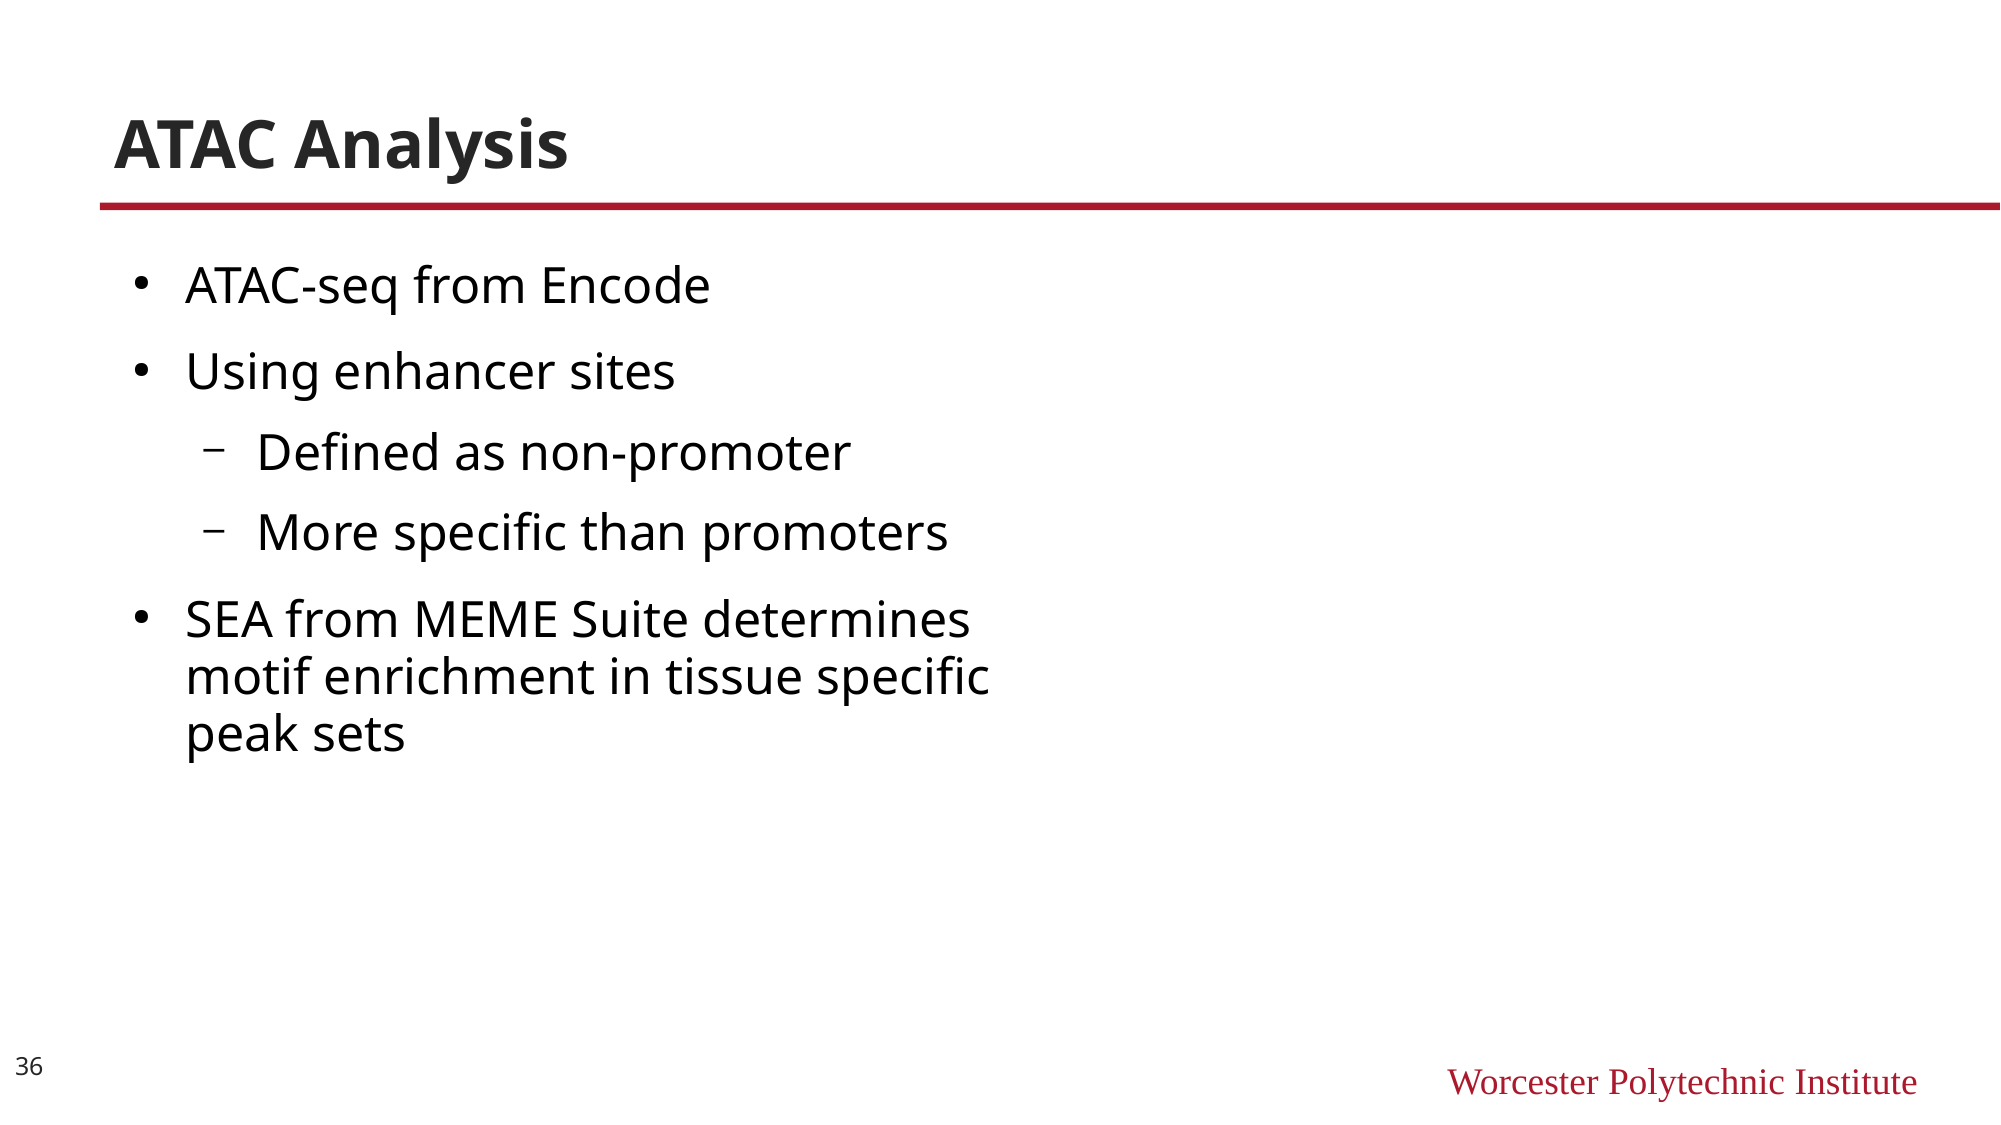

# ATAC Analysis
ATAC-seq from Encode
Using enhancer sites
Defined as non-promoter
More specific than promoters
SEA from MEME Suite determines motif enrichment in tissue specific peak sets
36